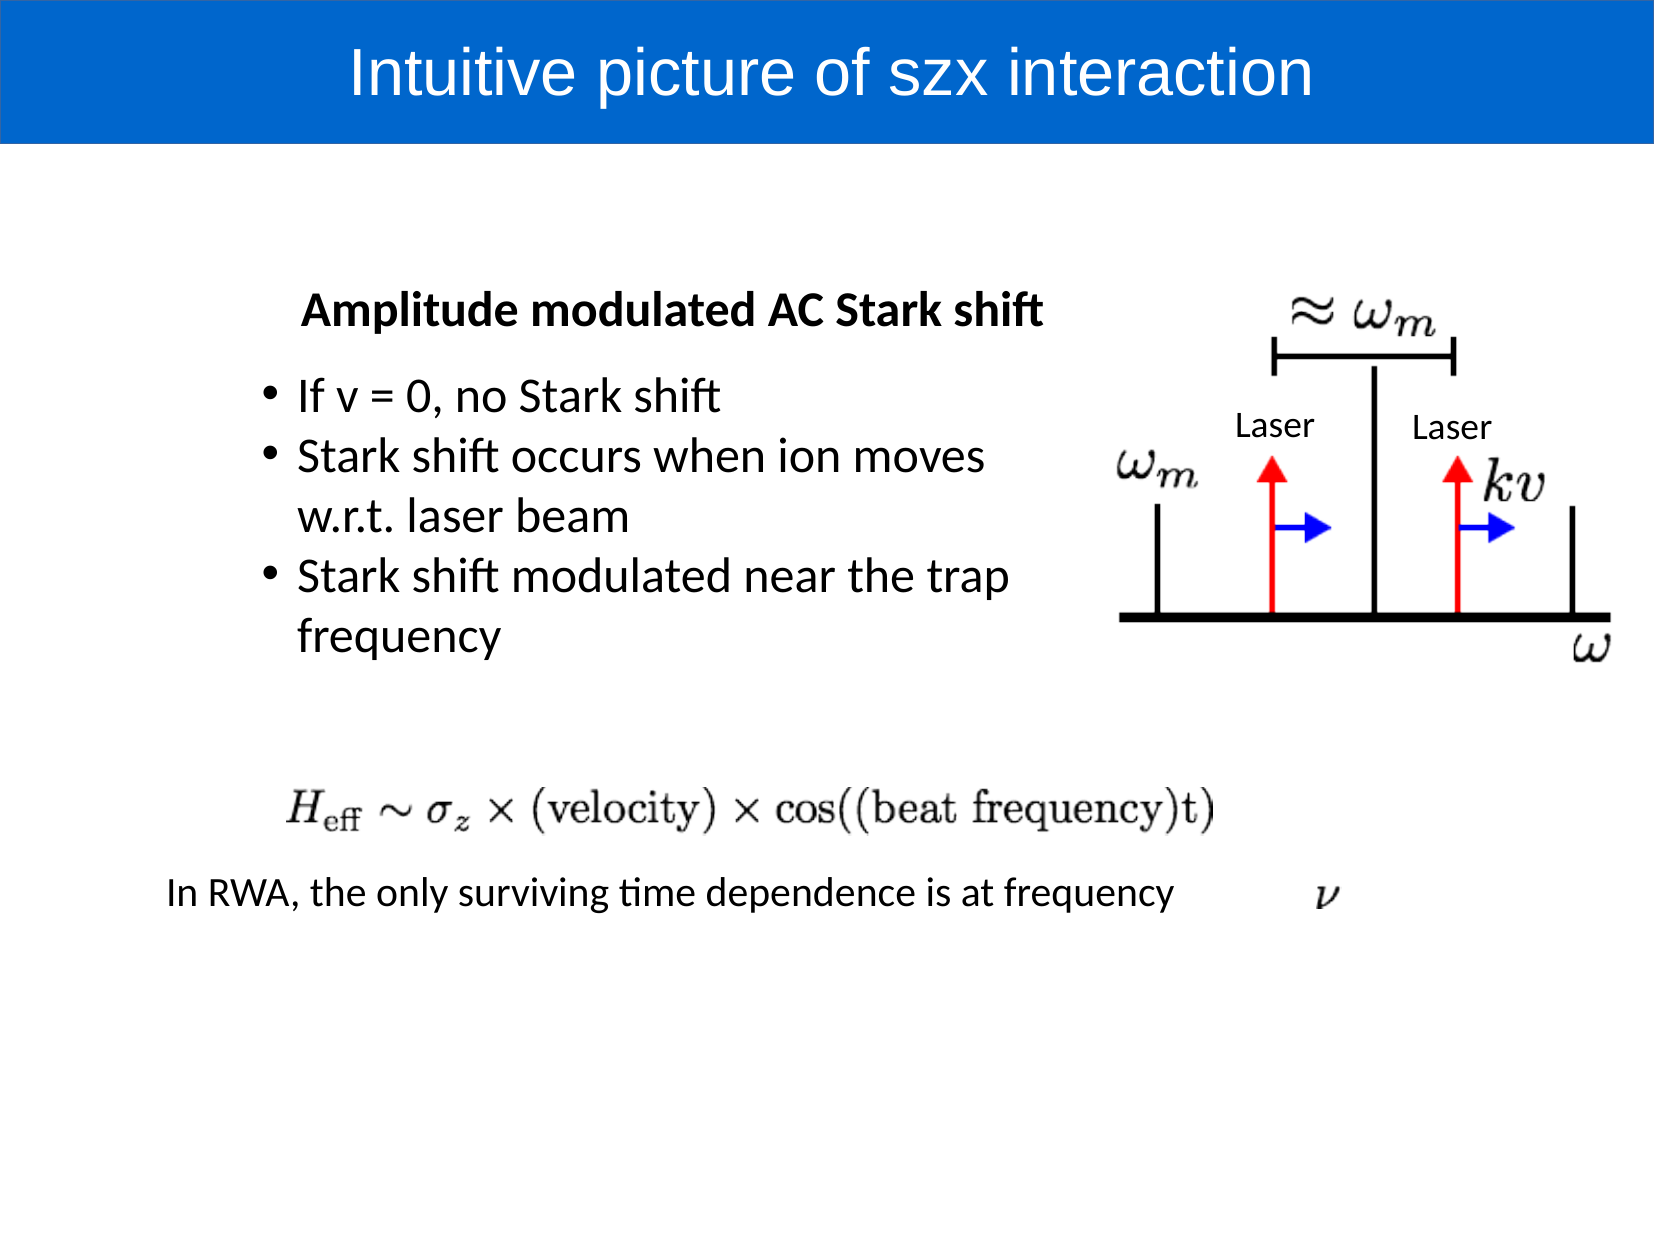

# Intuitive picture of szx interaction
Amplitude modulated AC Stark shift
If v = 0, no Stark shift
Stark shift occurs when ion moves w.r.t. laser beam
Stark shift modulated near the trap frequency
Laser
Laser
In RWA, the only surviving time dependence is at frequency